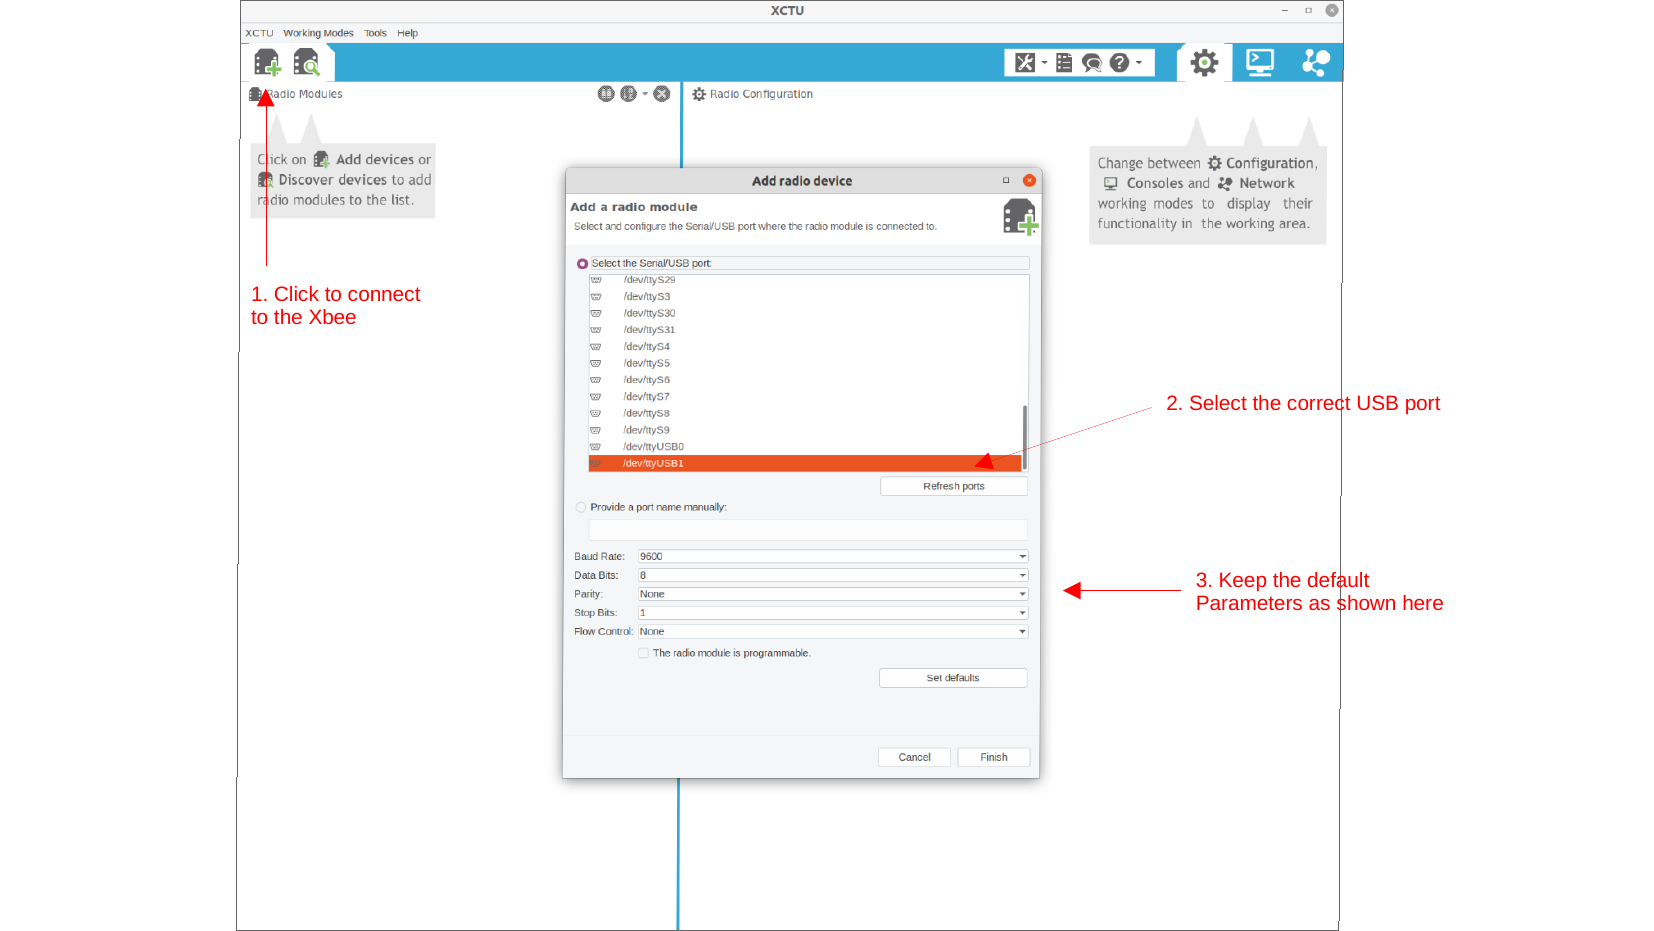

1. Click to connect
to the Xbee
2. Select the correct USB port
3. Keep the default
Parameters as shown here